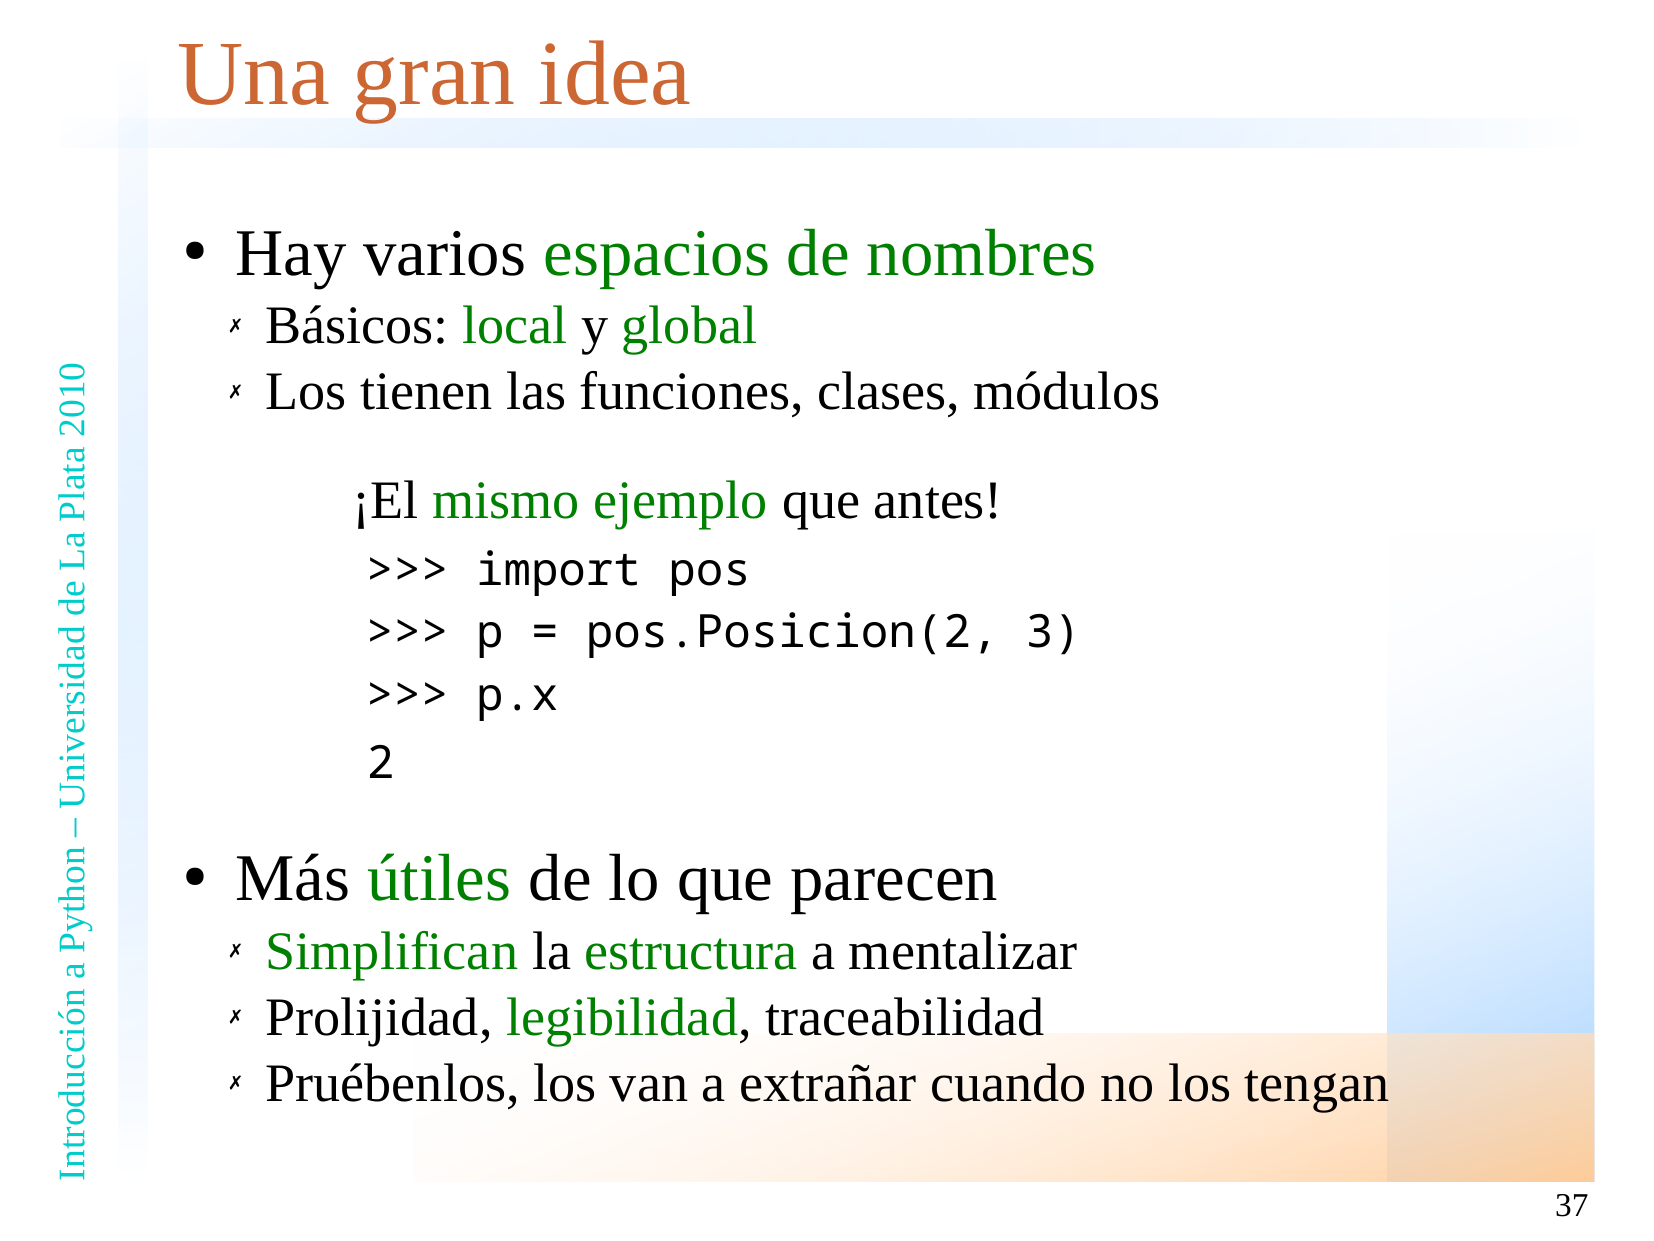

# Una gran idea
 Hay varios espacios de nombres
Básicos: local y global
Los tienen las funciones, clases, módulos
	 ¡El mismo ejemplo que antes!
		>>> import pos
		>>> p = pos.Posicion(2, 3)
		>>> p.x
	 2
 Más útiles de lo que parecen
Simplifican la estructura a mentalizar
Prolijidad, legibilidad, traceabilidad
Pruébenlos, los van a extrañar cuando no los tengan